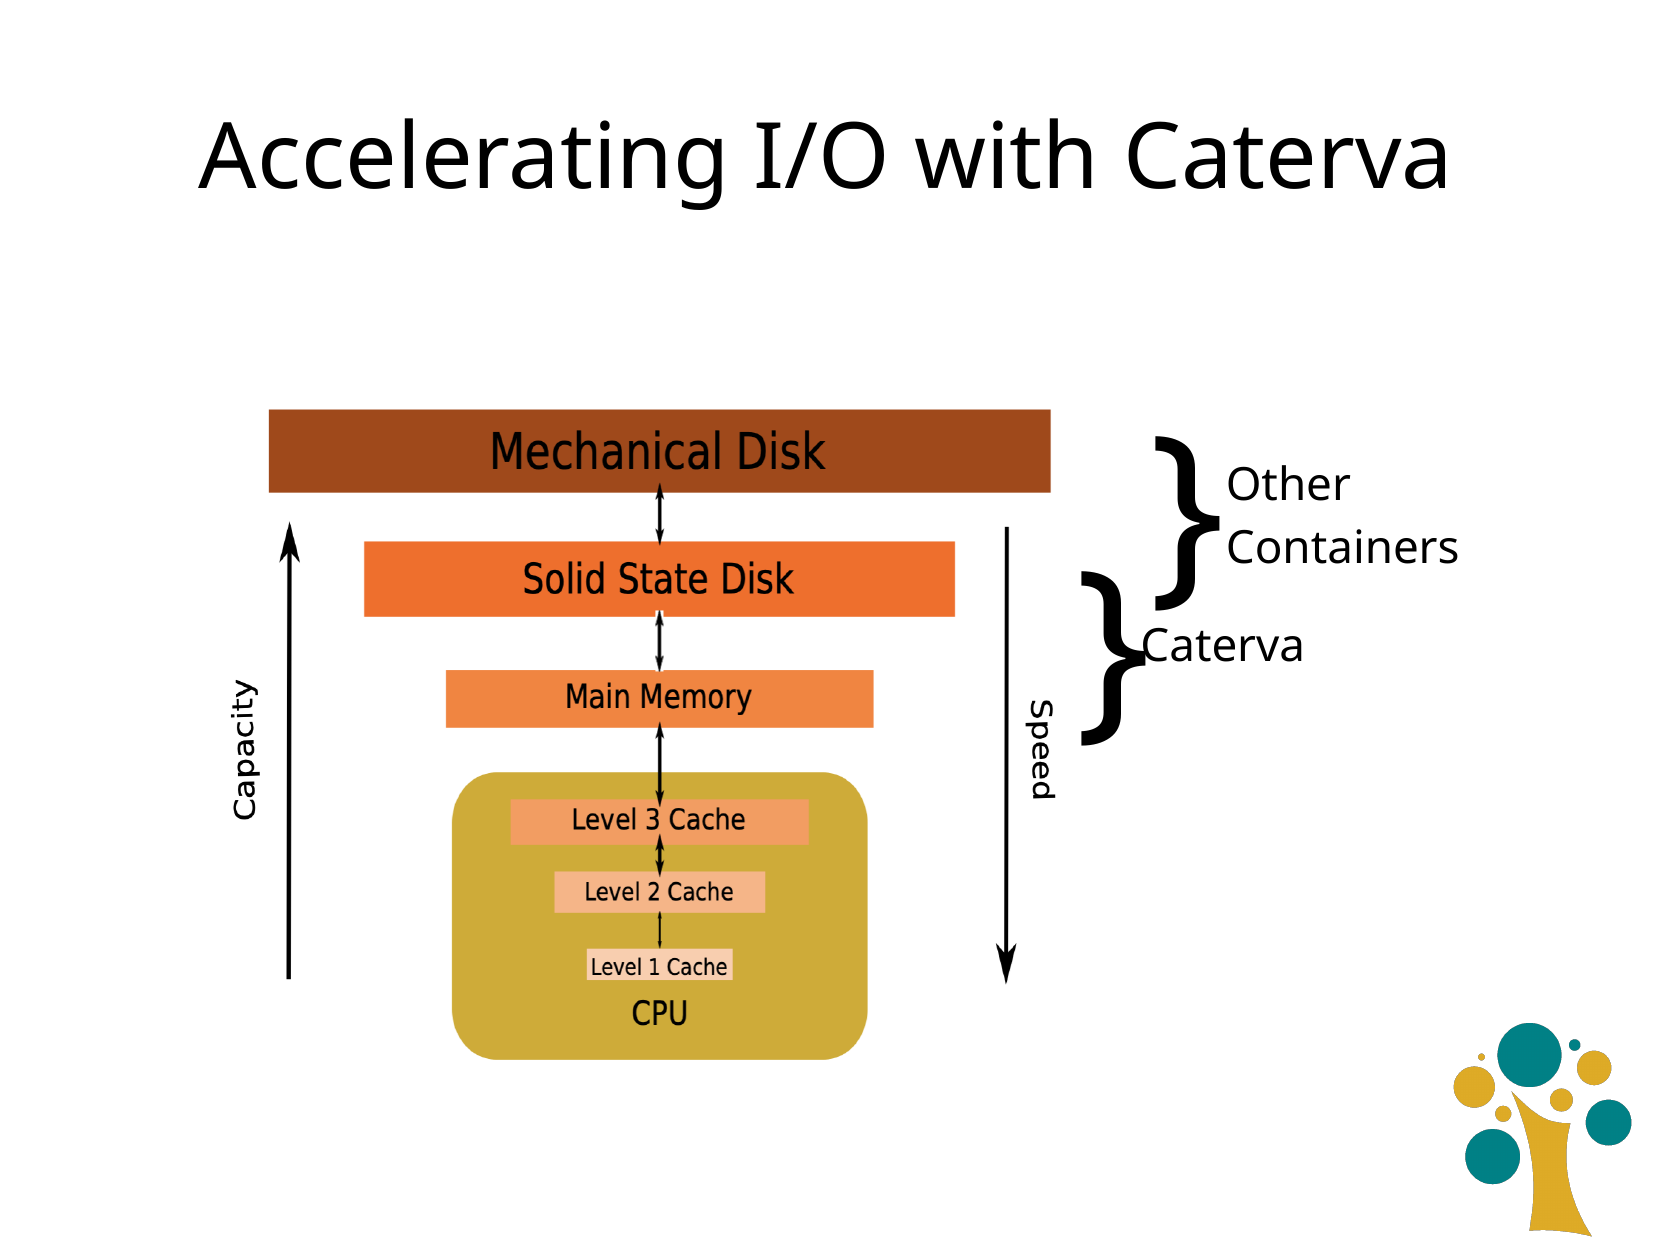

# Accelerating I/O with Caterva
}
Other
Containers
}
Caterva